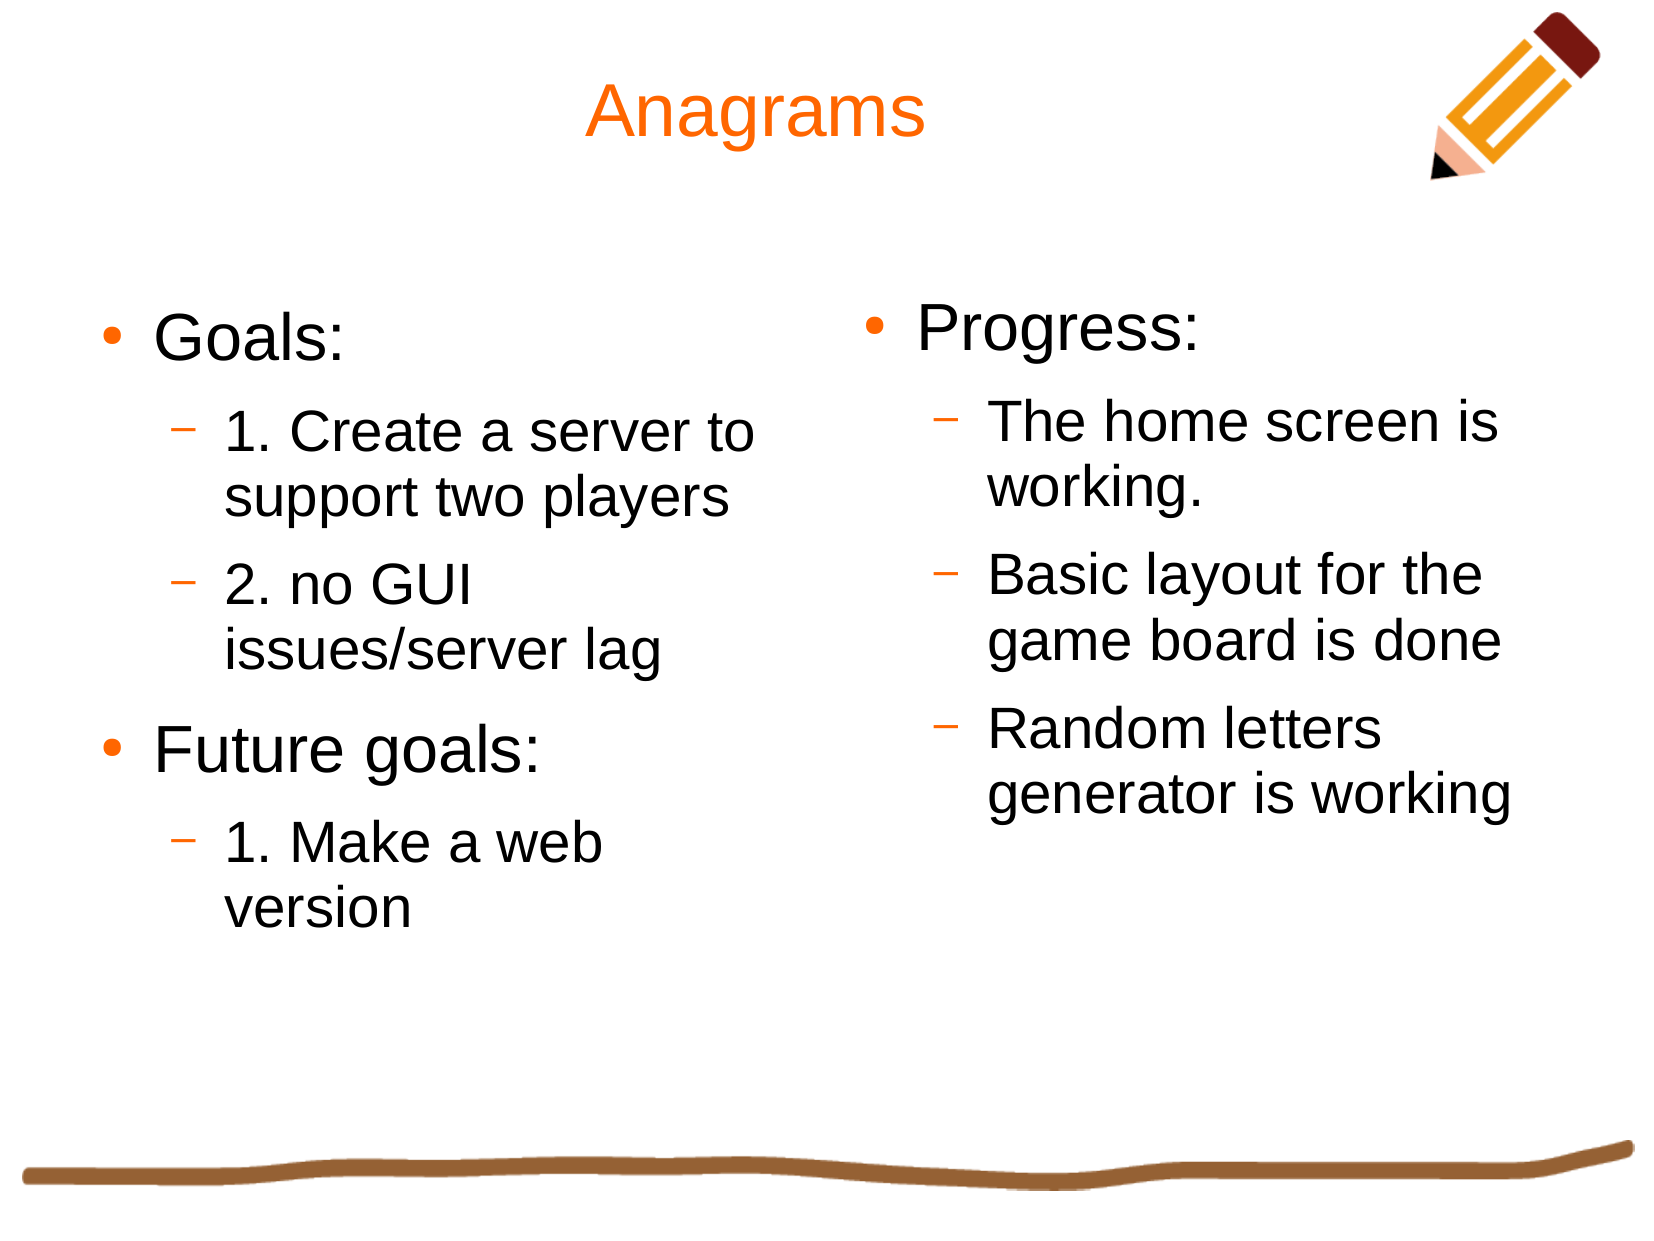

# Anagrams
Progress:
The home screen is working.
Basic layout for the game board is done
Random letters generator is working
Goals:
1. Create a server to support two players
2. no GUI issues/server lag
Future goals:
1. Make a web version